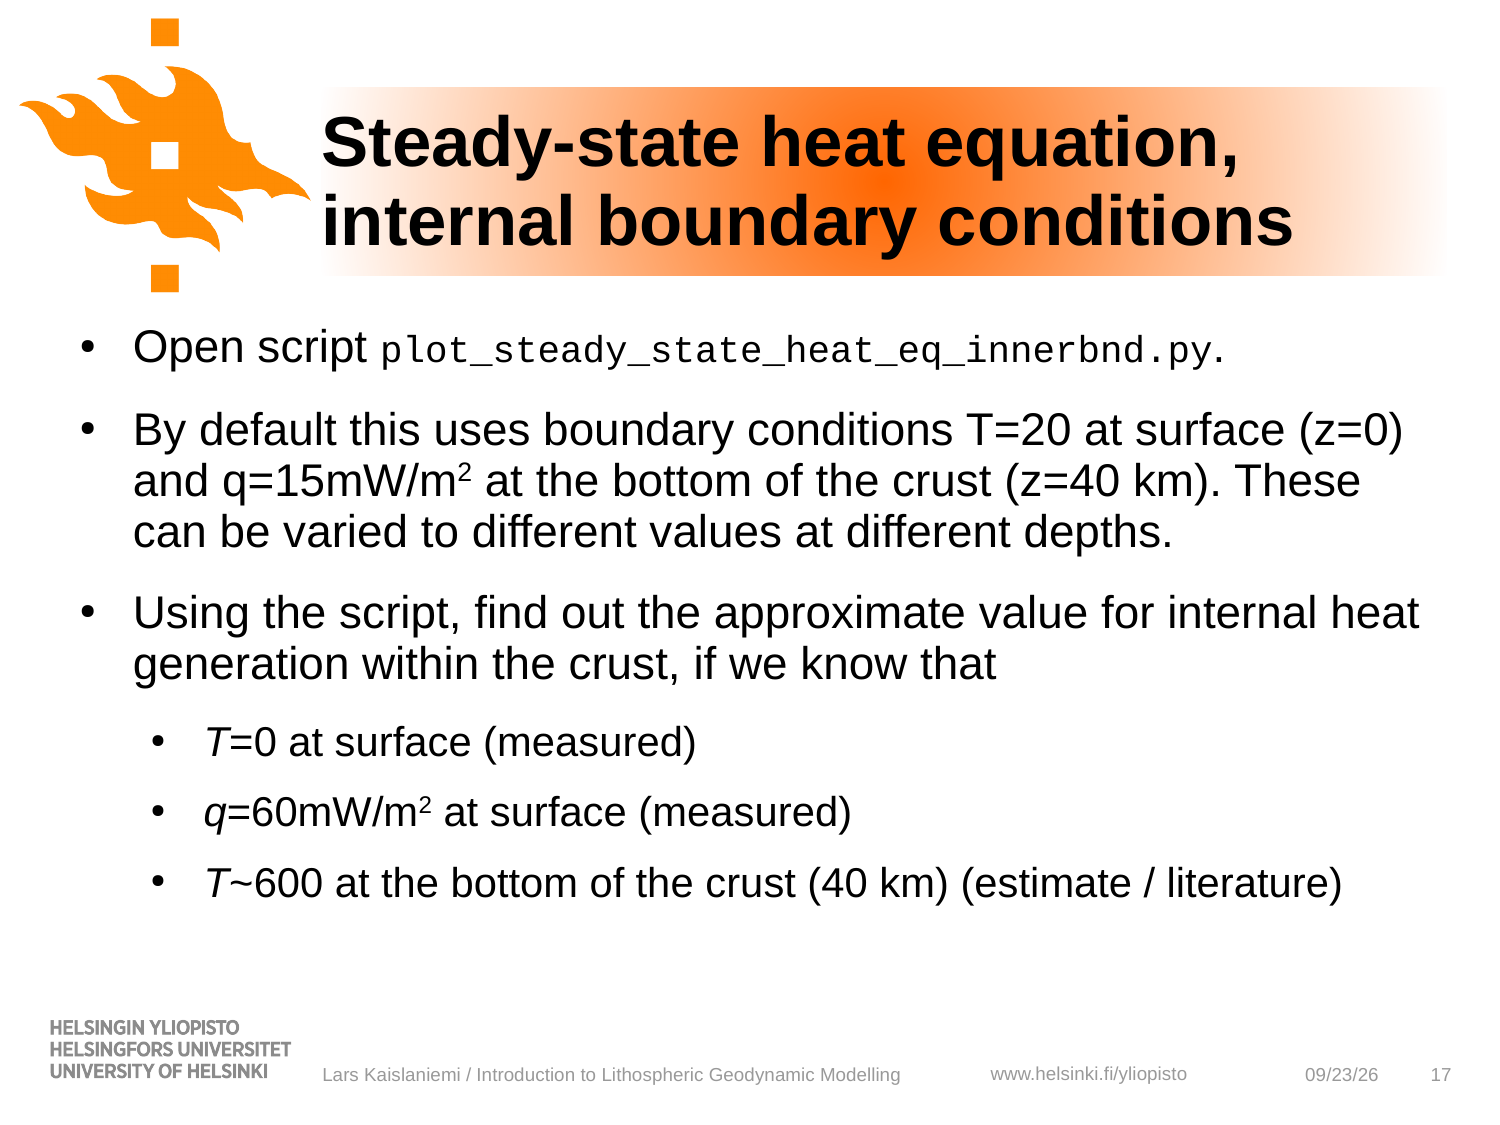

# Steady-state heat equation, internal boundary conditions
Open script plot_steady_state_heat_eq_innerbnd.py.
By default this uses boundary conditions T=20 at surface (z=0) and q=15mW/m2 at the bottom of the crust (z=40 km). These can be varied to different values at different depths.
Using the script, find out the approximate value for internal heat generation within the crust, if we know that
T=0 at surface (measured)
q=60mW/m2 at surface (measured)
T~600 at the bottom of the crust (40 km) (estimate / literature)
Lars Kaislaniemi / Introduction to Lithospheric Geodynamic Modelling
17